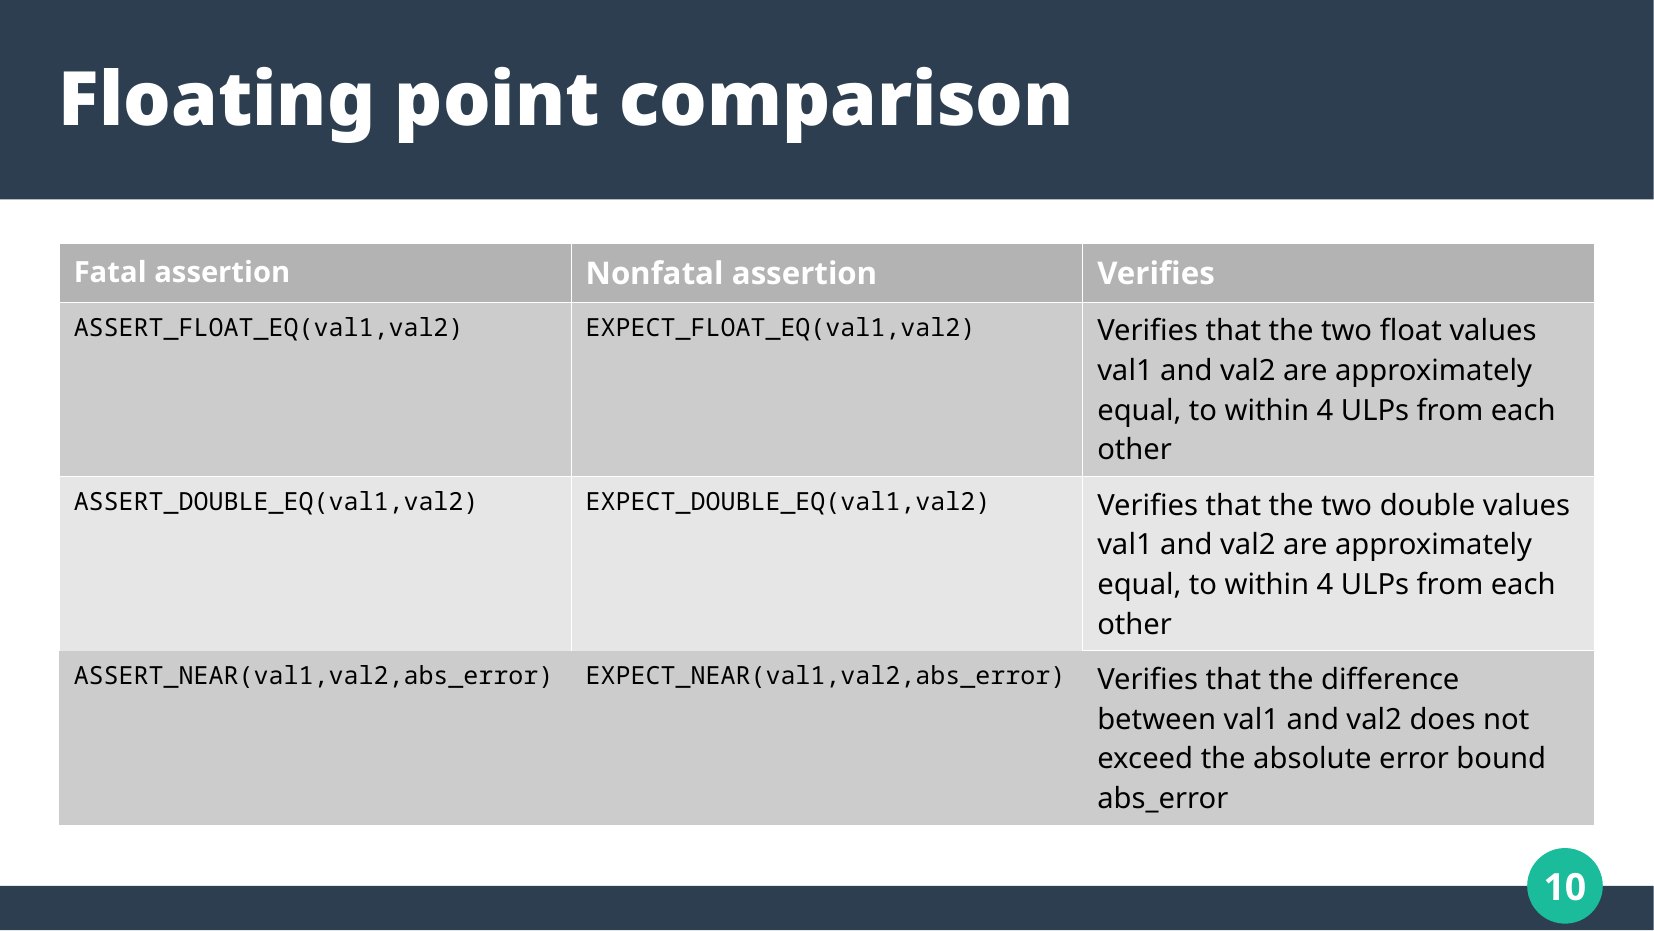

# Floating point comparison
| Fatal assertion | Nonfatal assertion | Verifies |
| --- | --- | --- |
| ASSERT\_FLOAT\_EQ(val1,val2) | EXPECT\_FLOAT\_EQ(val1,val2) | Verifies that the two float values val1 and val2 are approximately equal, to within 4 ULPs from each other |
| ASSERT\_DOUBLE\_EQ(val1,val2) | EXPECT\_DOUBLE\_EQ(val1,val2) | Verifies that the two double values val1 and val2 are approximately equal, to within 4 ULPs from each other |
| ASSERT\_NEAR(val1,val2,abs\_error) | EXPECT\_NEAR(val1,val2,abs\_error) | Verifies that the difference between val1 and val2 does not exceed the absolute error bound abs\_error |